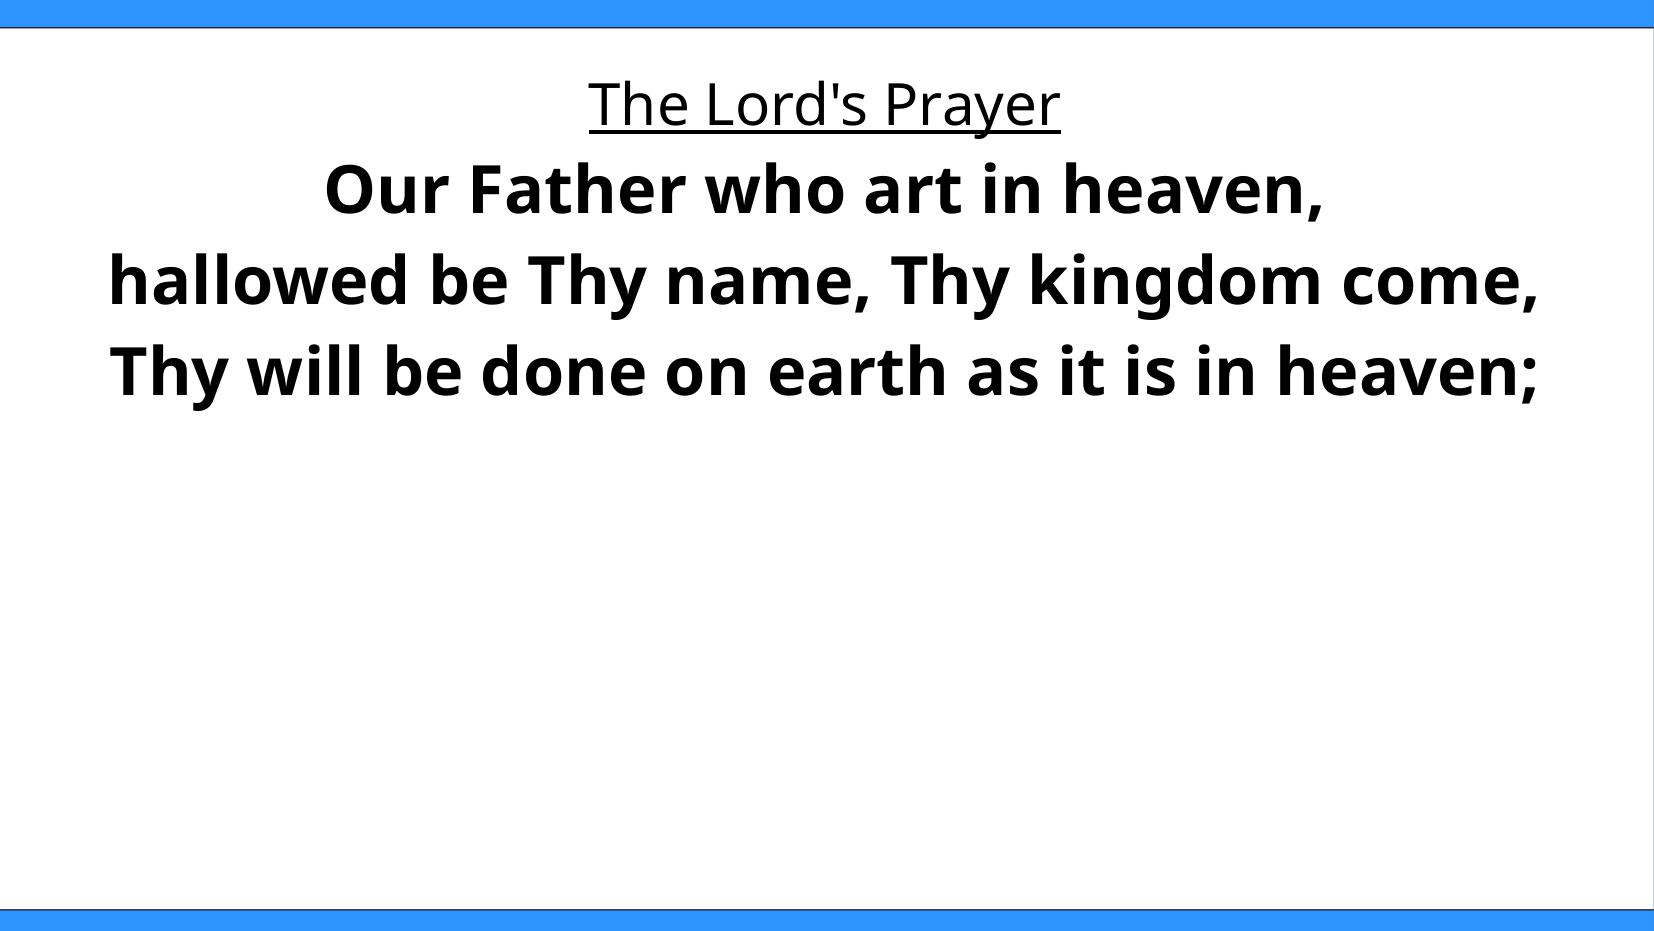

The Lord's Prayer
Our Father who art in heaven,
hallowed be Thy name, Thy kingdom come, Thy will be done on earth as it is in heaven;